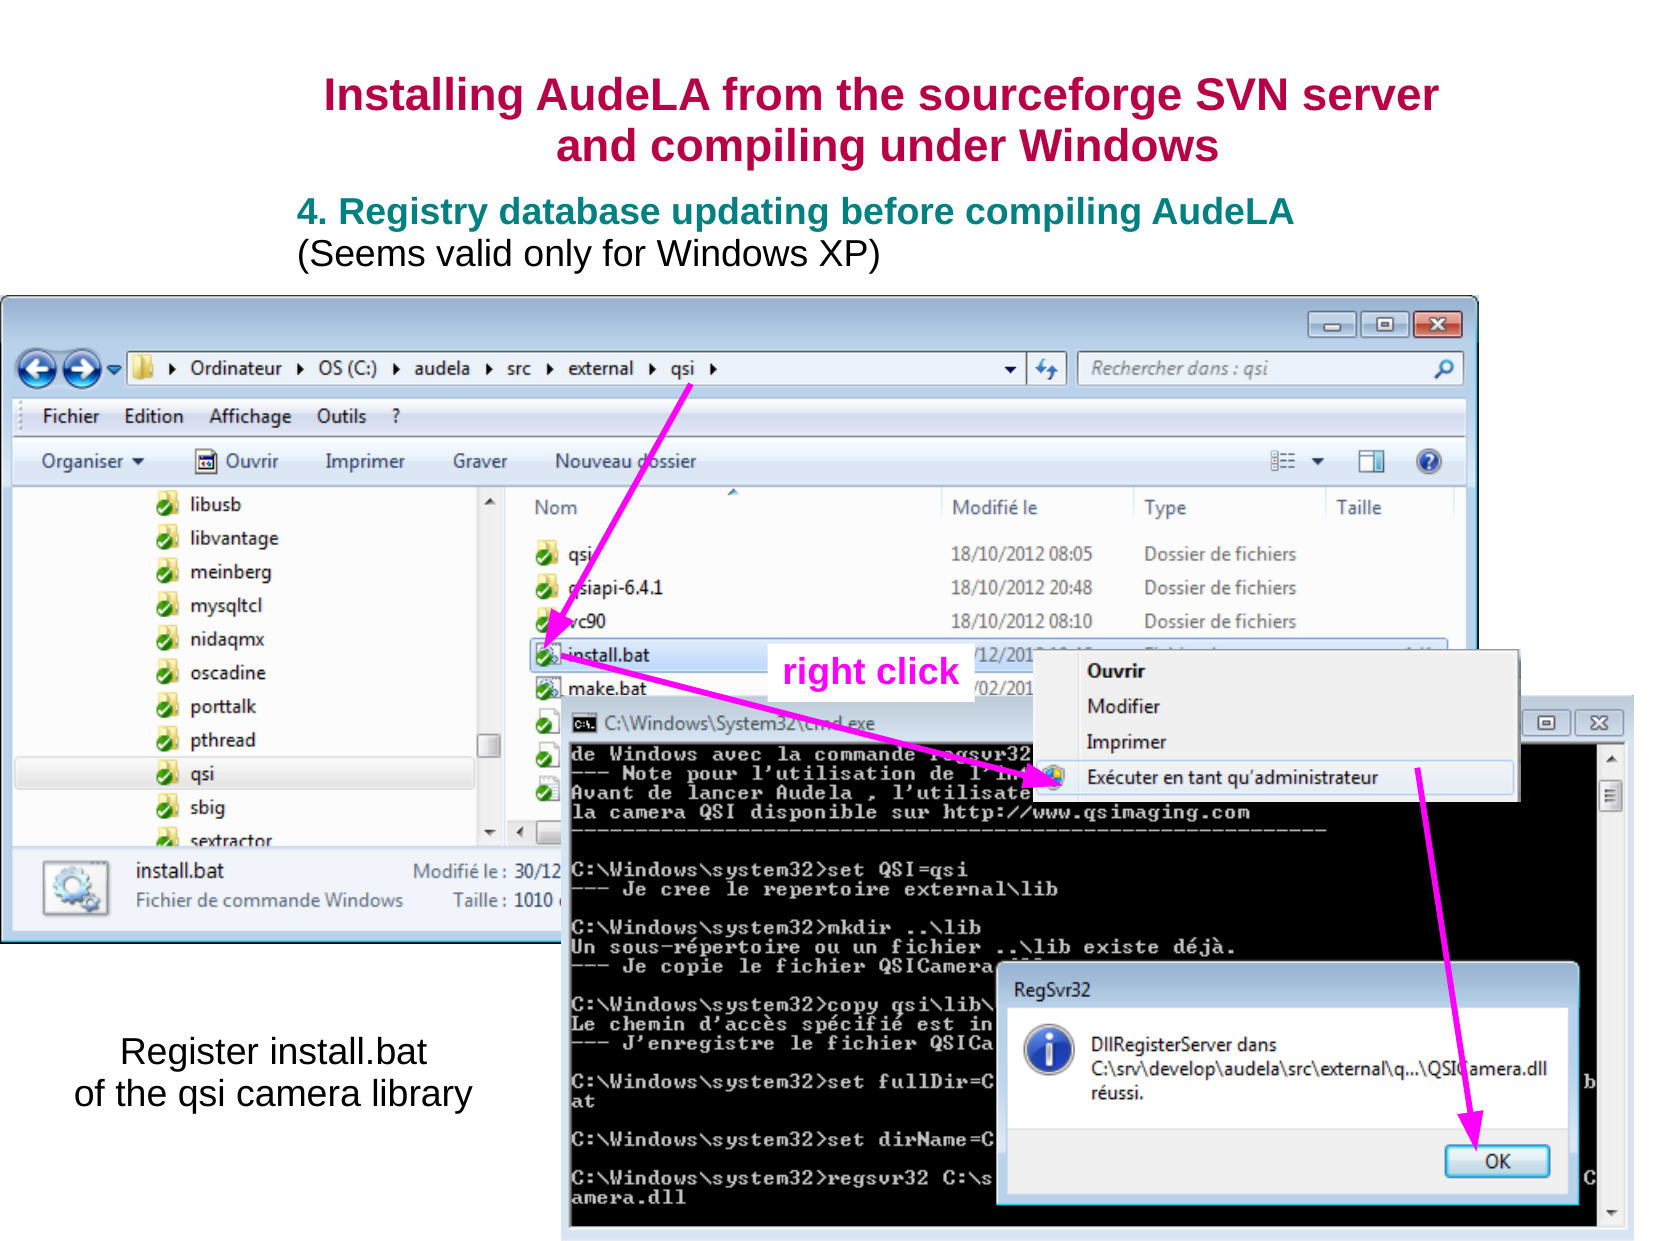

Installing AudeLA from the sourceforge SVN server
and compiling under Windows
4. Registry database updating before compiling AudeLA
(Seems valid only for Windows XP)
right click
Register install.bat
of the qsi camera library